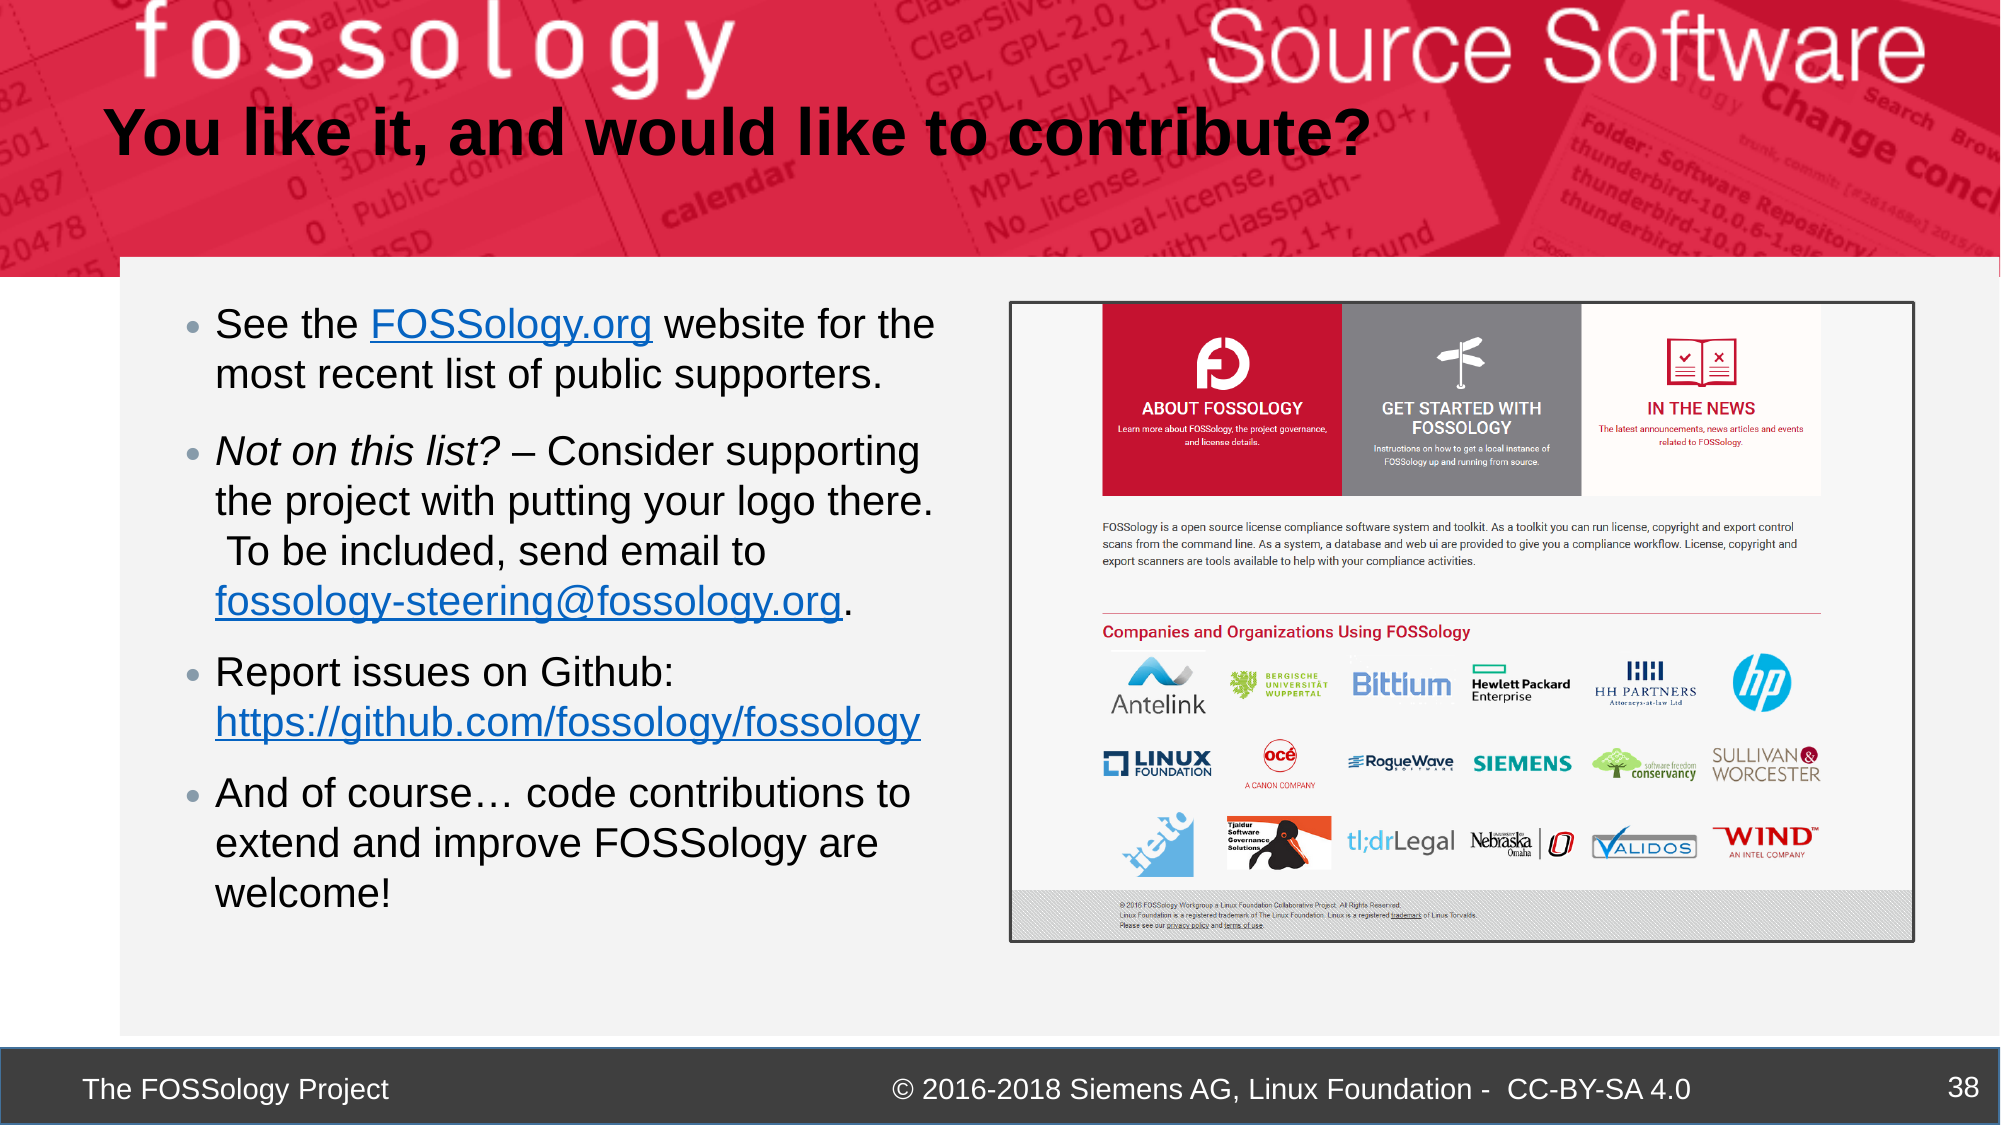

You like it, and would like to contribute?
See the FOSSology.org website for the most recent list of public supporters.
Not on this list? – Consider supporting the project with putting your logo there. To be included, send email to fossology-steering@fossology.org.
Report issues on Github: https://github.com/fossology/fossology
And of course… code contributions to extend and improve FOSSology are welcome!